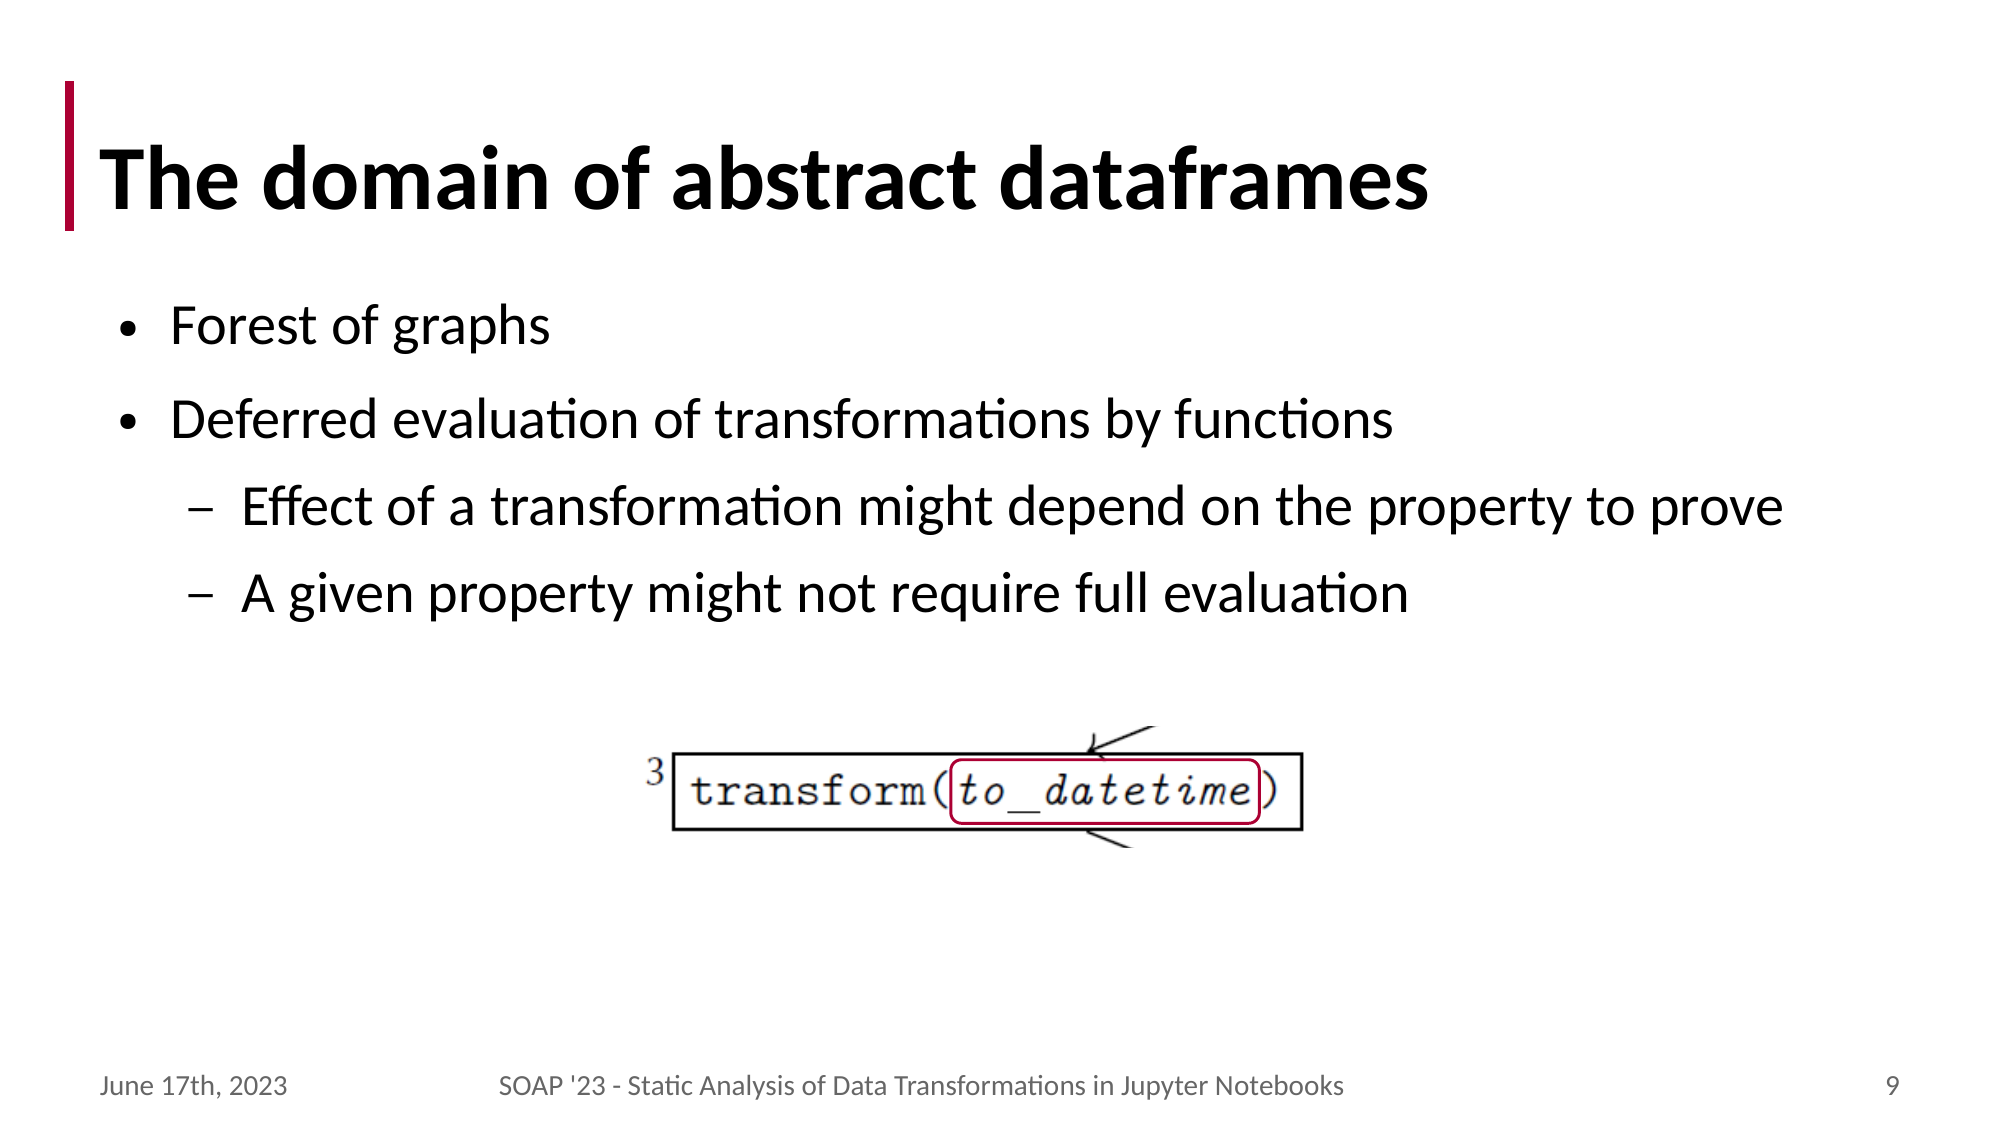

# The domain of abstract dataframes
Forest of graphs
Deferred evaluation of transformations by functions
Effect of a transformation might depend on the property to prove
A given property might not require full evaluation
June 17th, 2023
SOAP '23 - Static Analysis of Data Transformations in Jupyter Notebooks
9